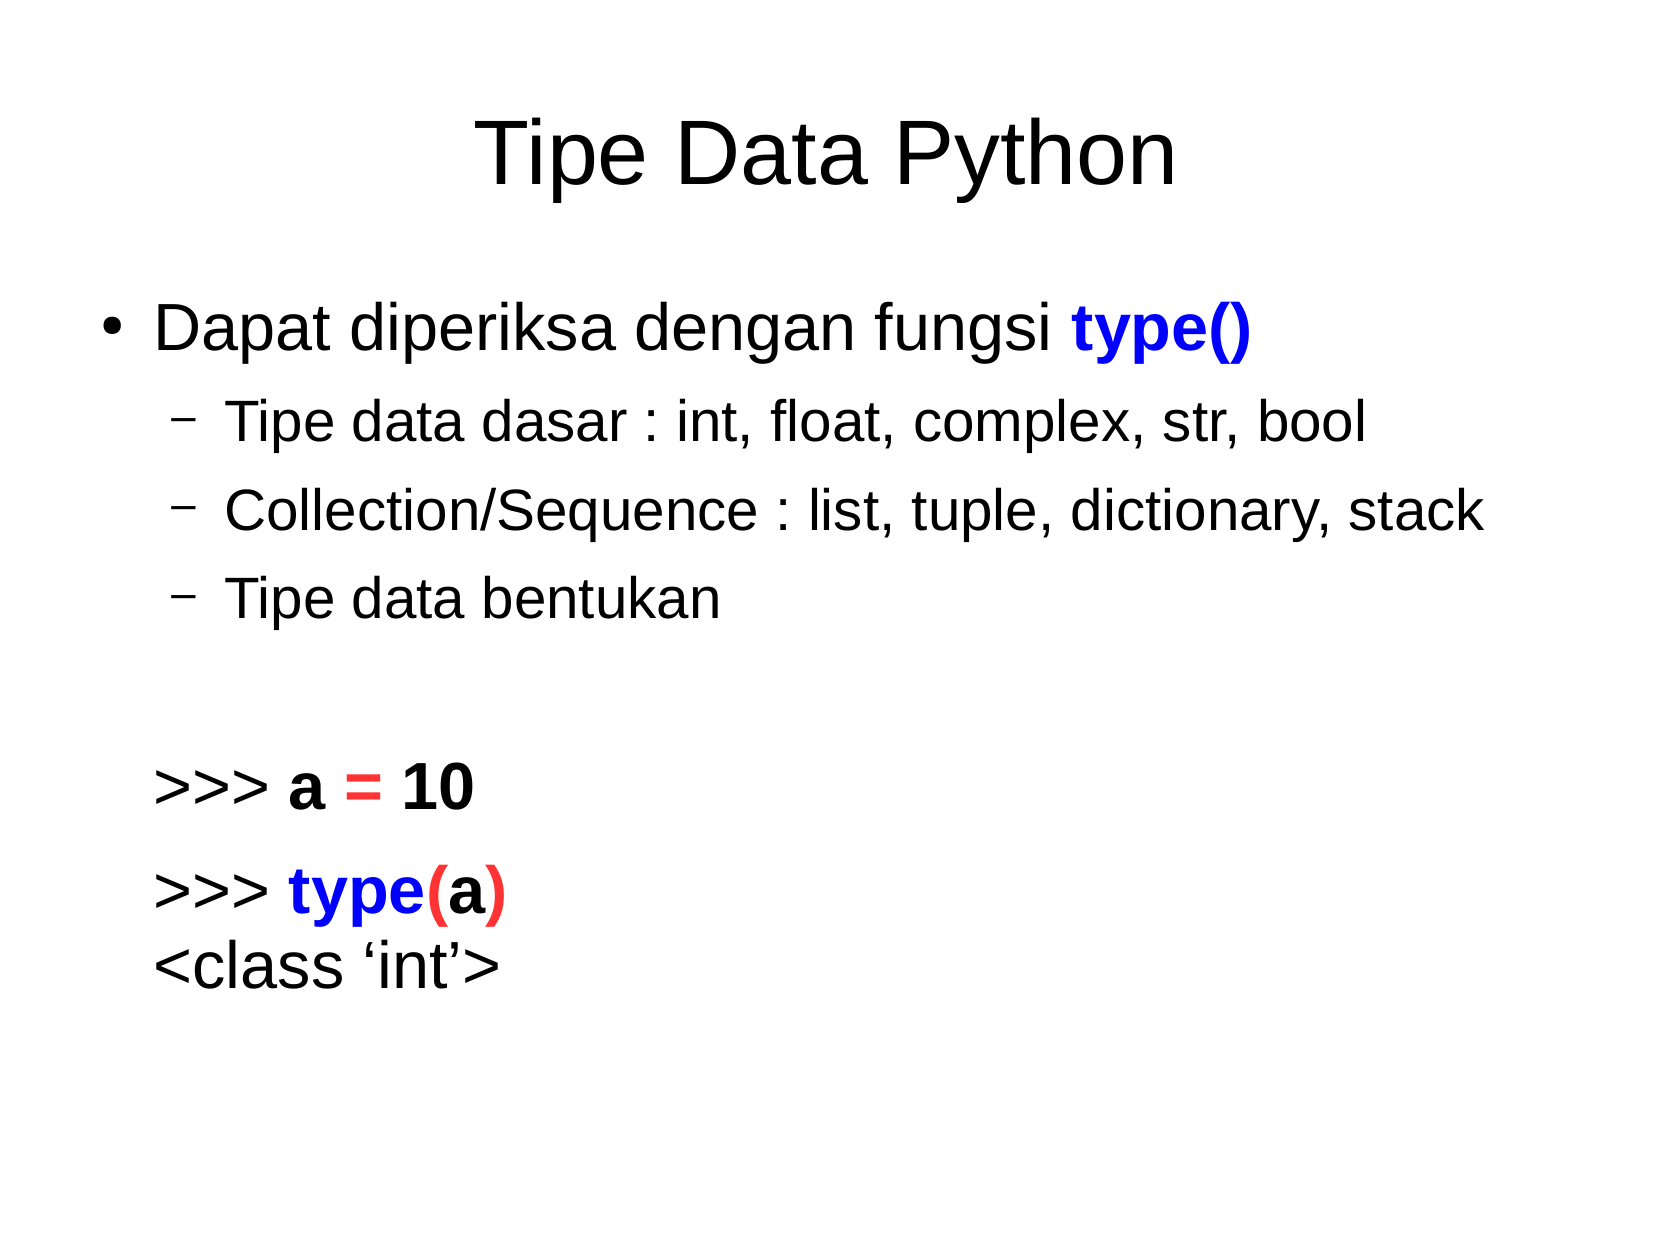

# Tipe Data Python
Dapat diperiksa dengan fungsi type()
Tipe data dasar : int, float, complex, str, bool
Collection/Sequence : list, tuple, dictionary, stack
Tipe data bentukan
>>> a = 10
>>> type(a)
<class ‘int’>